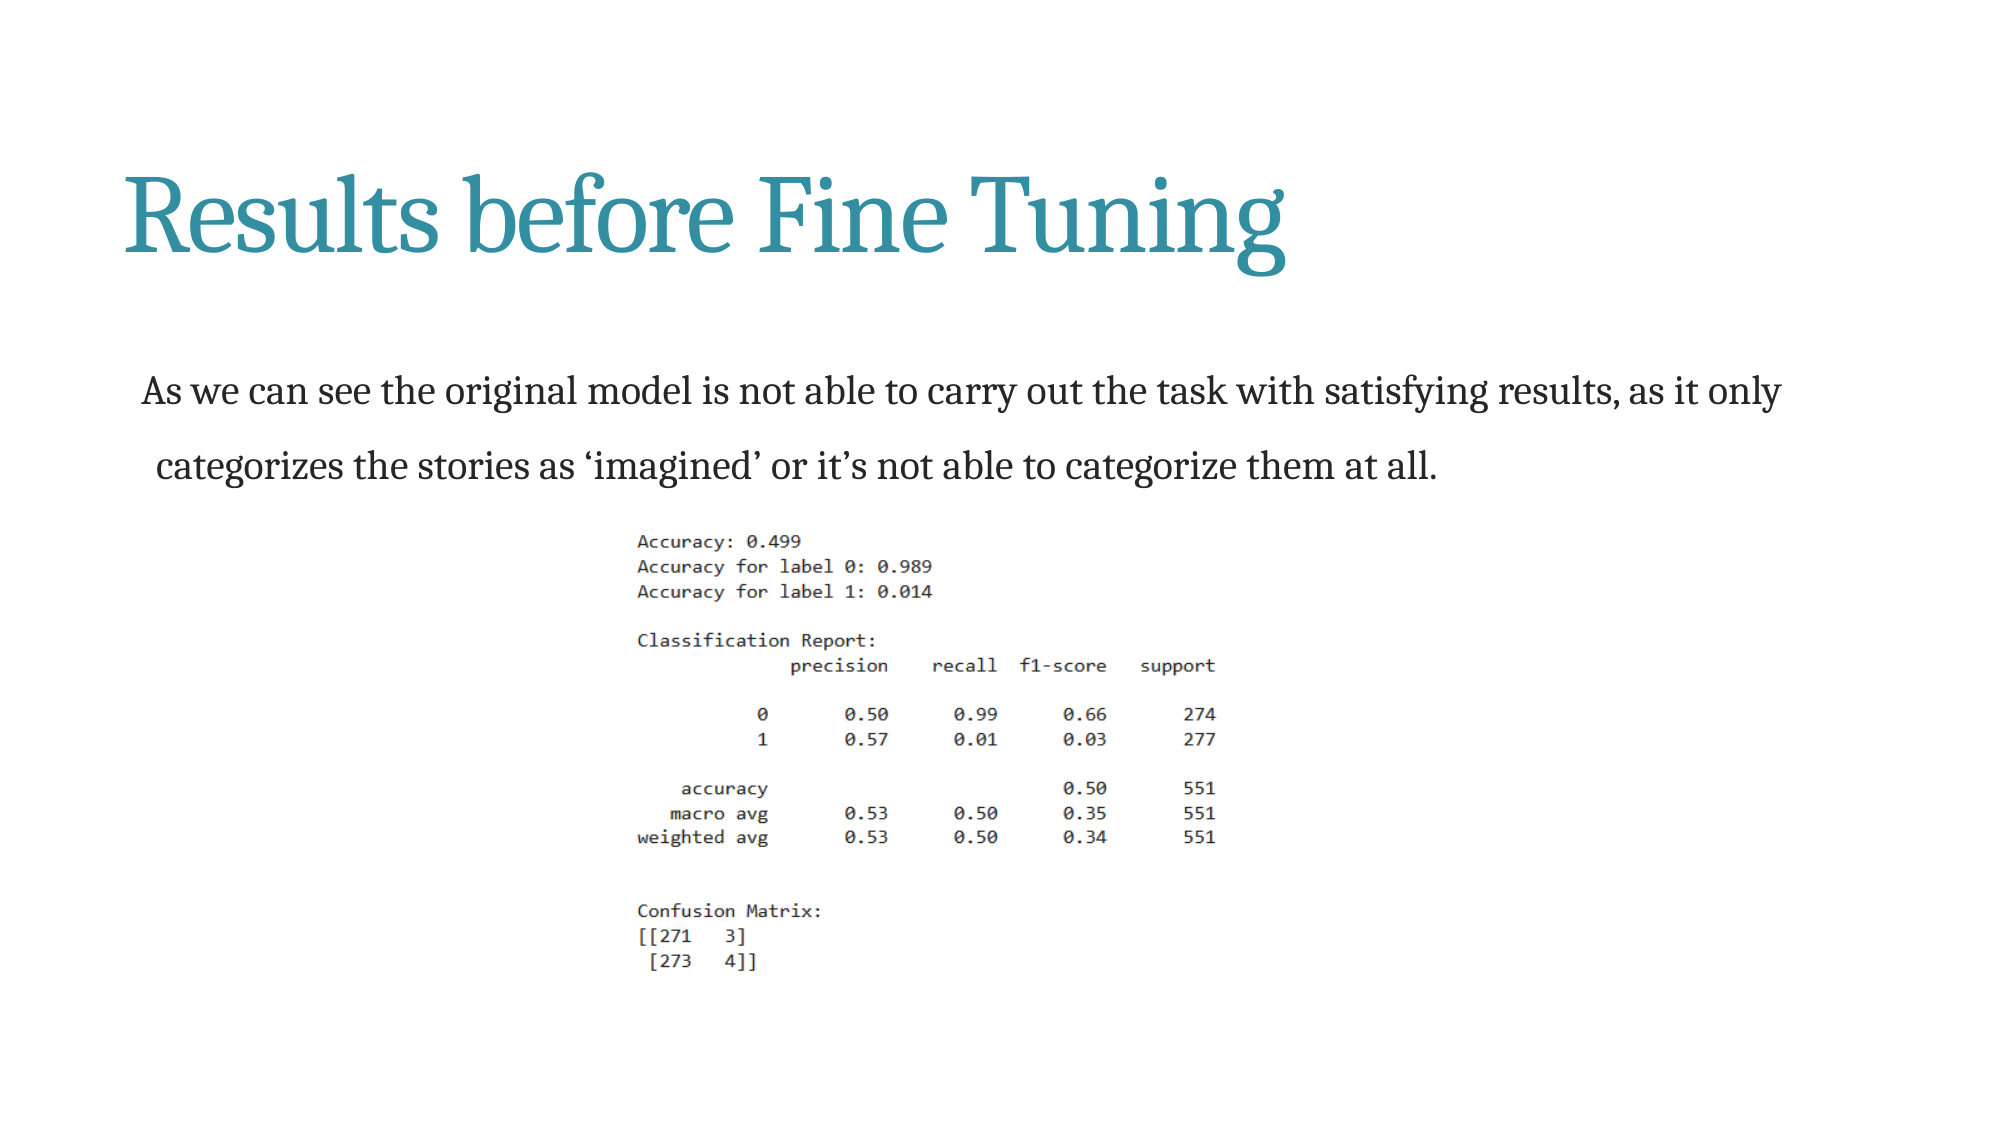

# Results before Fine Tuning
As we can see the original model is not able to carry out the task with satisfying results, as it only categorizes the stories as ‘imagined’ or it’s not able to categorize them at all.